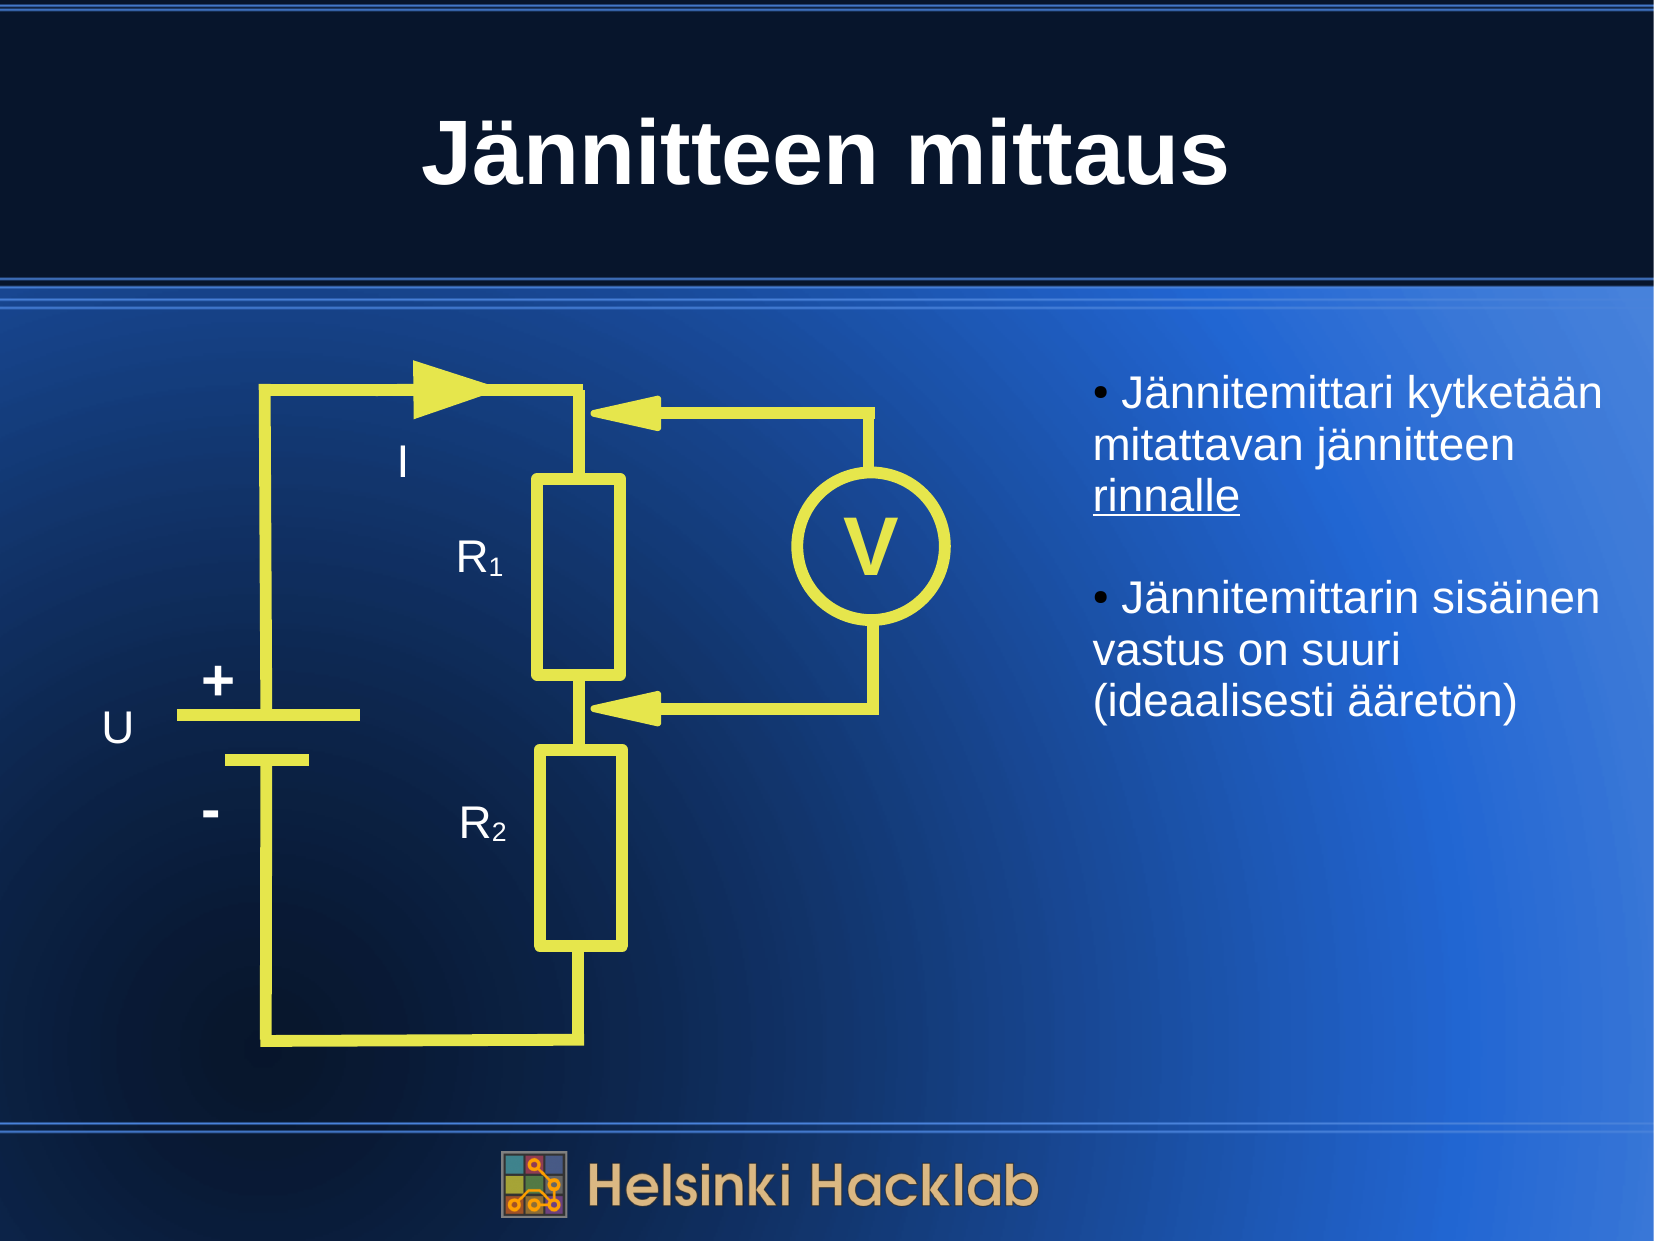

# Jännitteen mittaus
 Jännitemittari kytketään mitattavan jännitteen rinnalle
 Jännitemittarin sisäinen vastus on suuri (ideaalisesti ääretön)
 I
V
 R1
+
 U
-
 R2